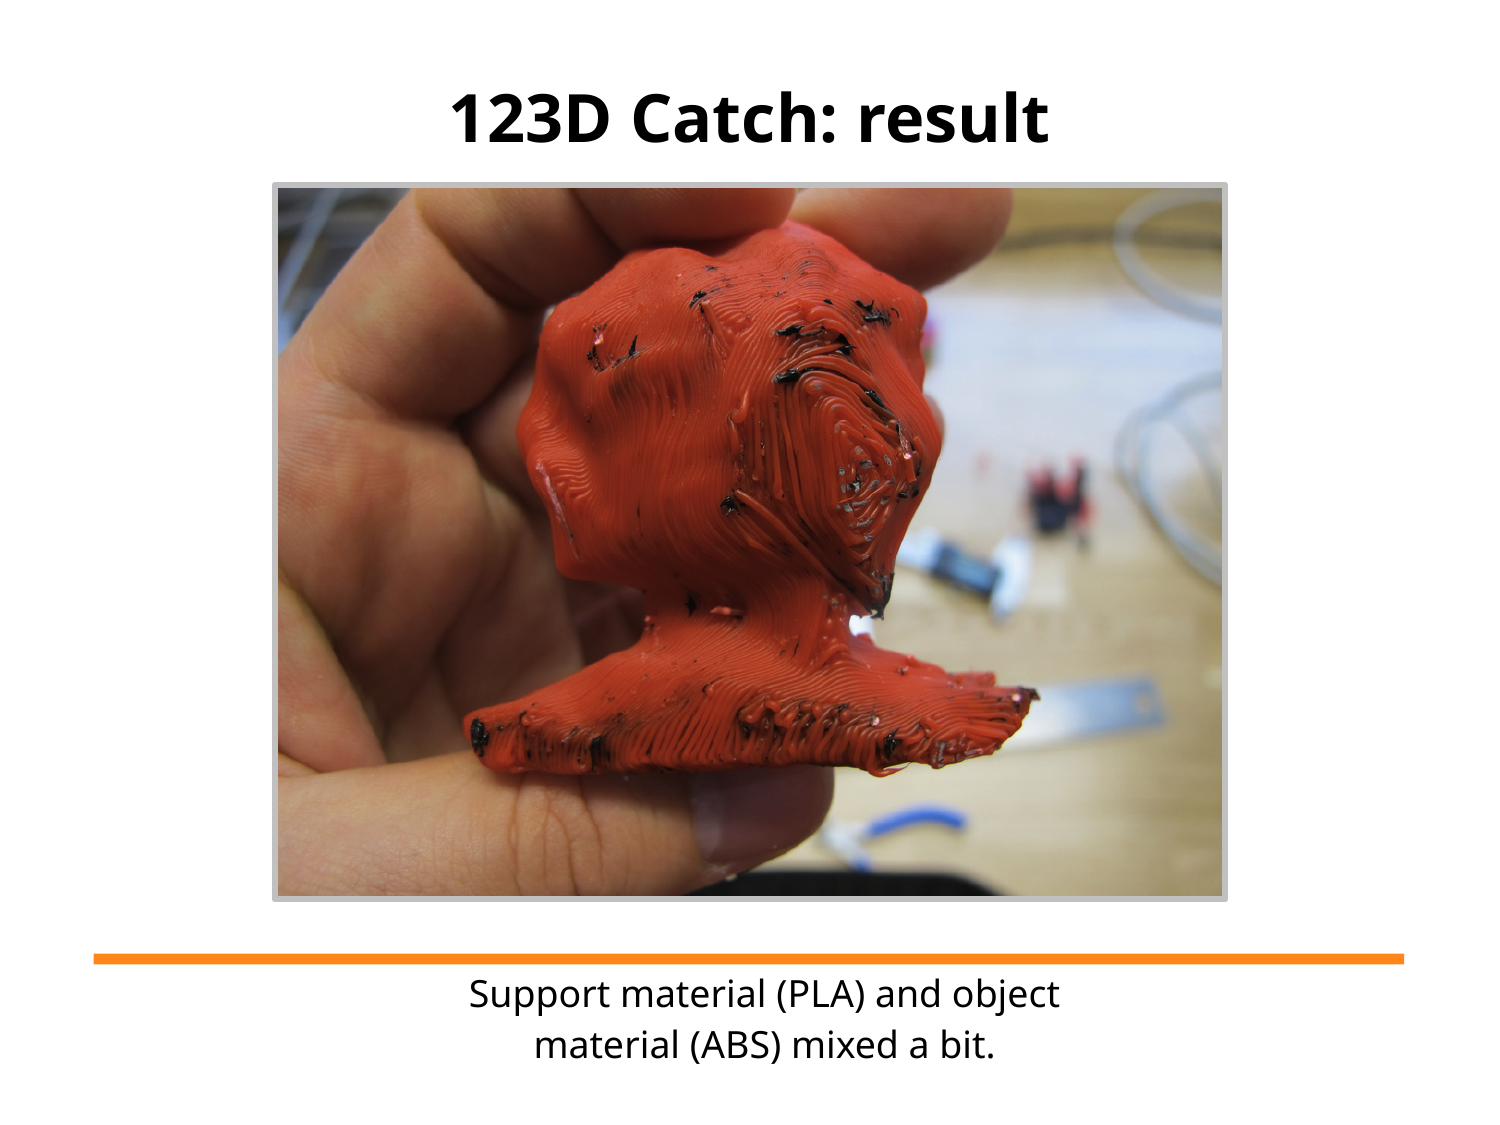

# 123D Catch: result
Support material (PLA) and object material (ABS) mixed a bit.